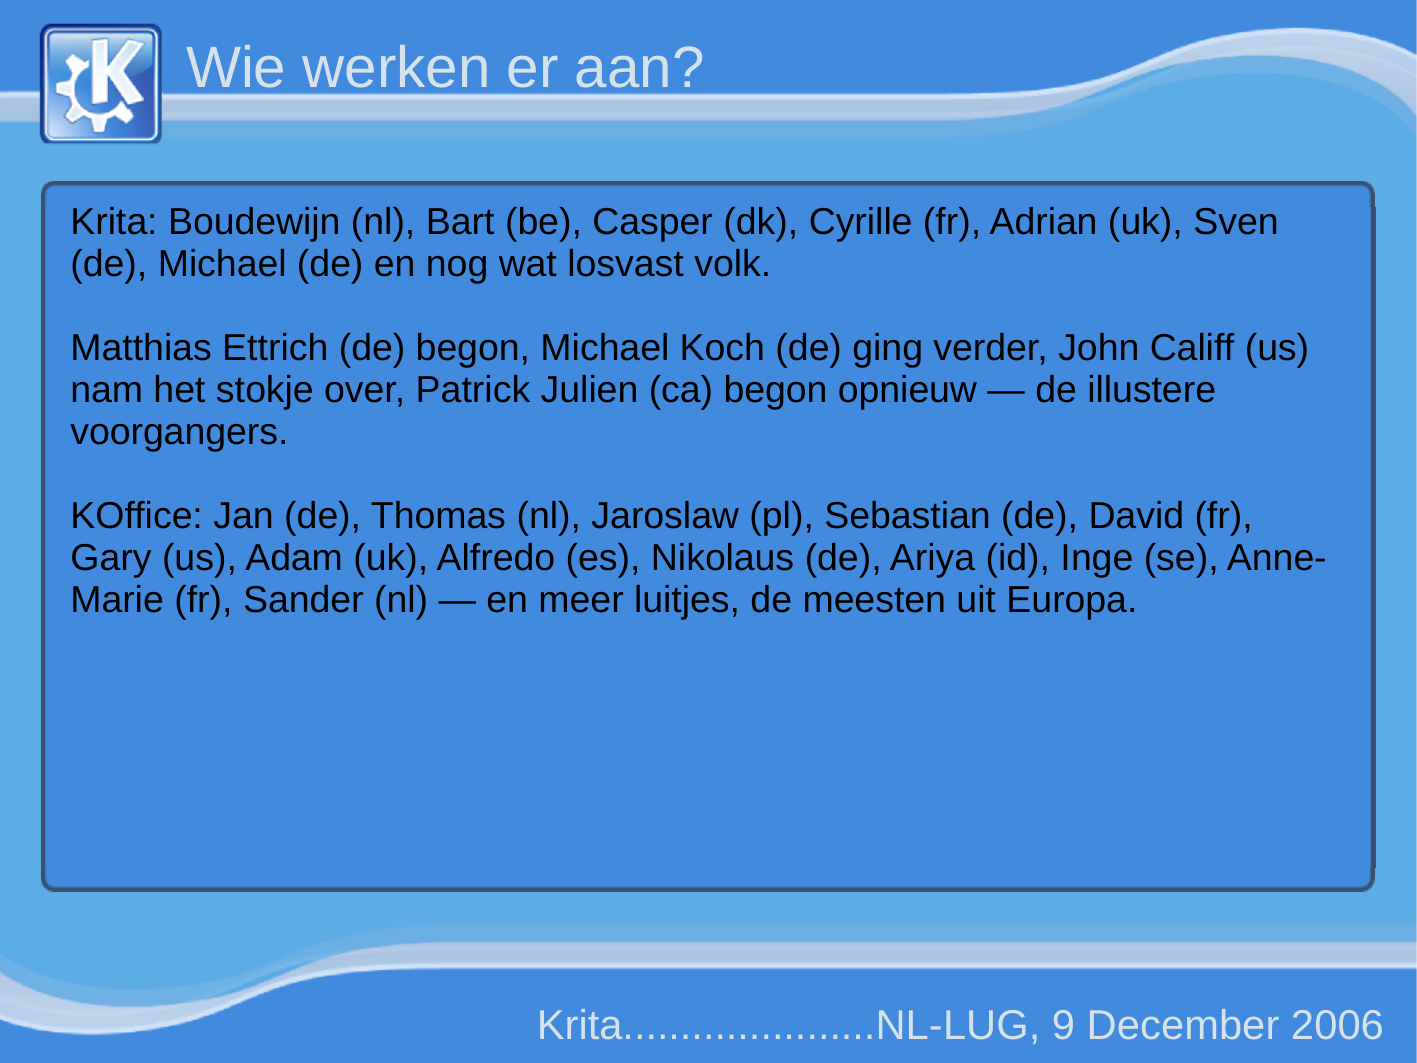

Wie werken er aan?
Krita: Boudewijn (nl), Bart (be), Casper (dk), Cyrille (fr), Adrian (uk), Sven (de), Michael (de) en nog wat losvast volk.
Matthias Ettrich (de) begon, Michael Koch (de) ging verder, John Califf (us) nam het stokje over, Patrick Julien (ca) begon opnieuw — de illustere voorgangers.
KOffice: Jan (de), Thomas (nl), Jaroslaw (pl), Sebastian (de), David (fr), Gary (us), Adam (uk), Alfredo (es), Nikolaus (de), Ariya (id), Inge (se), Anne-Marie (fr), Sander (nl) — en meer luitjes, de meesten uit Europa.